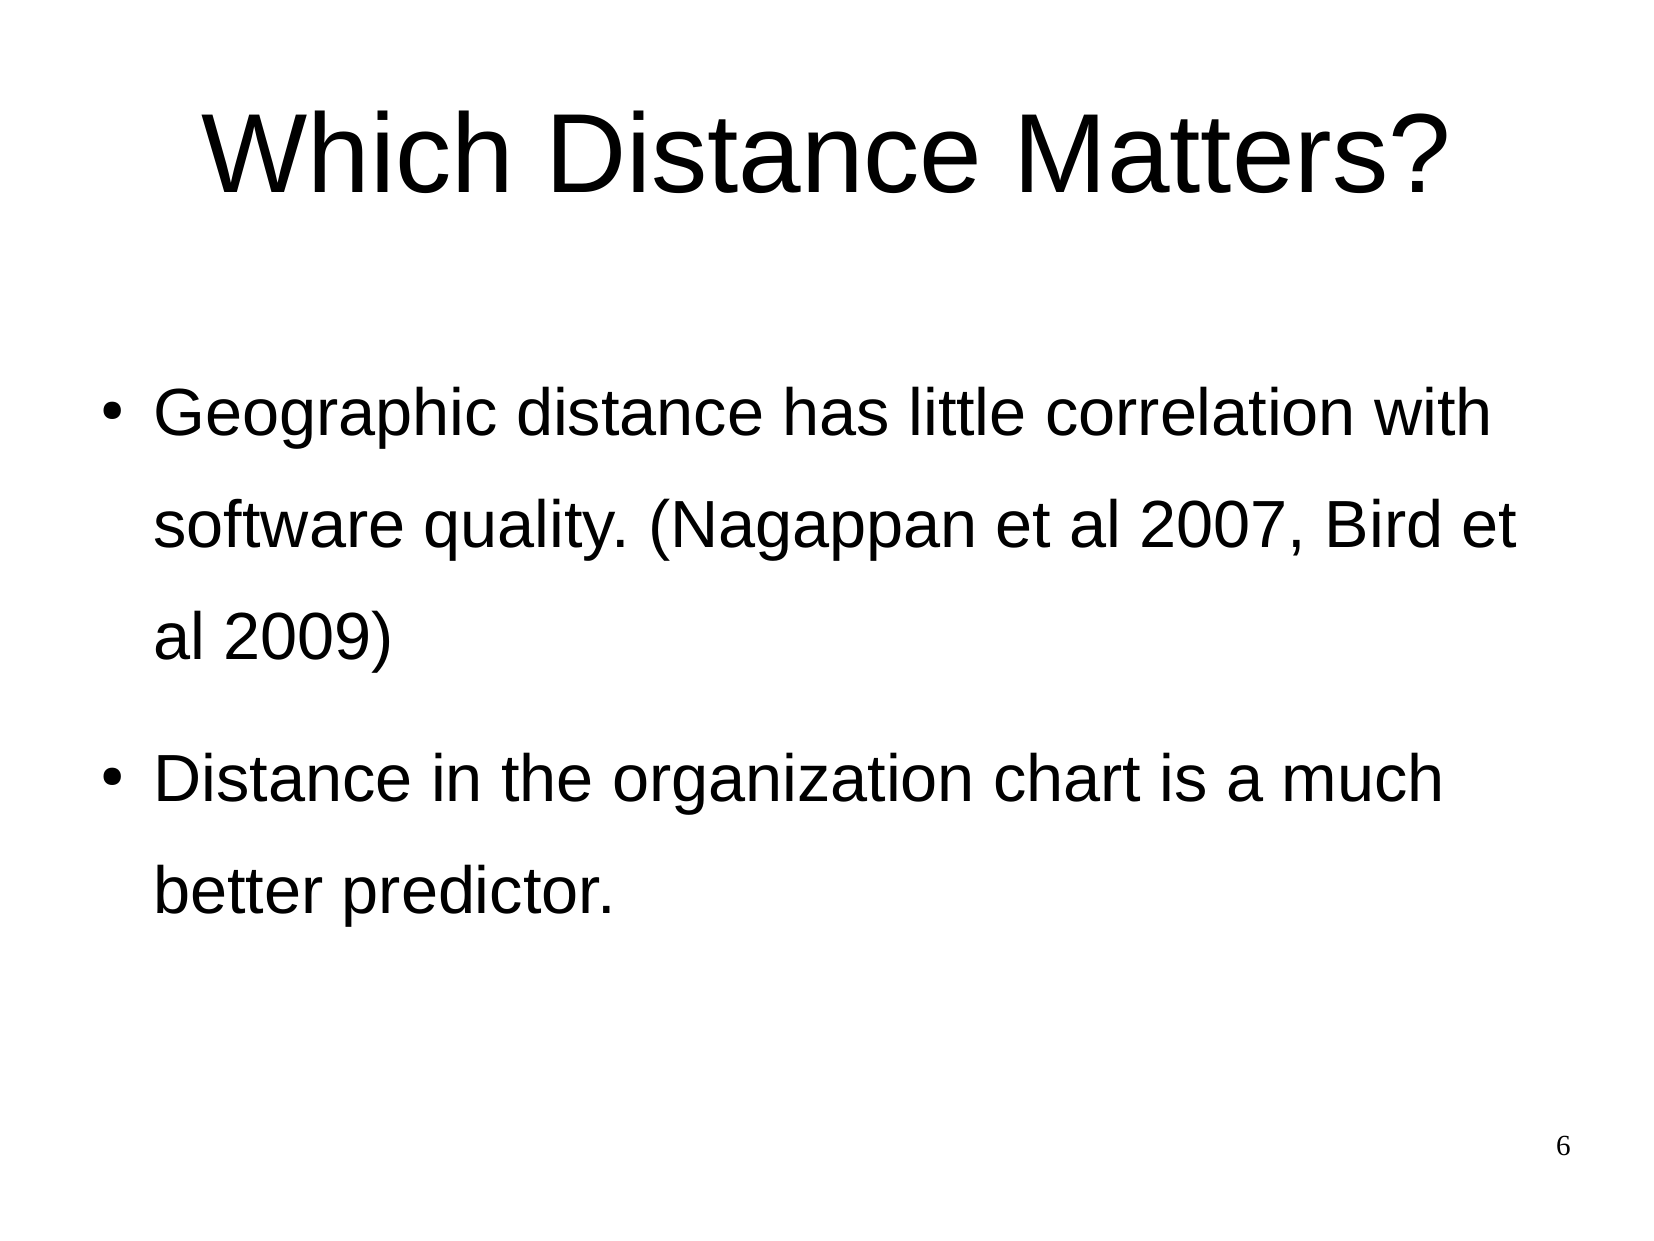

# Which Distance Matters?
Geographic distance has little correlation with software quality. (Nagappan et al 2007, Bird et al 2009)
Distance in the organization chart is a much better predictor.
6